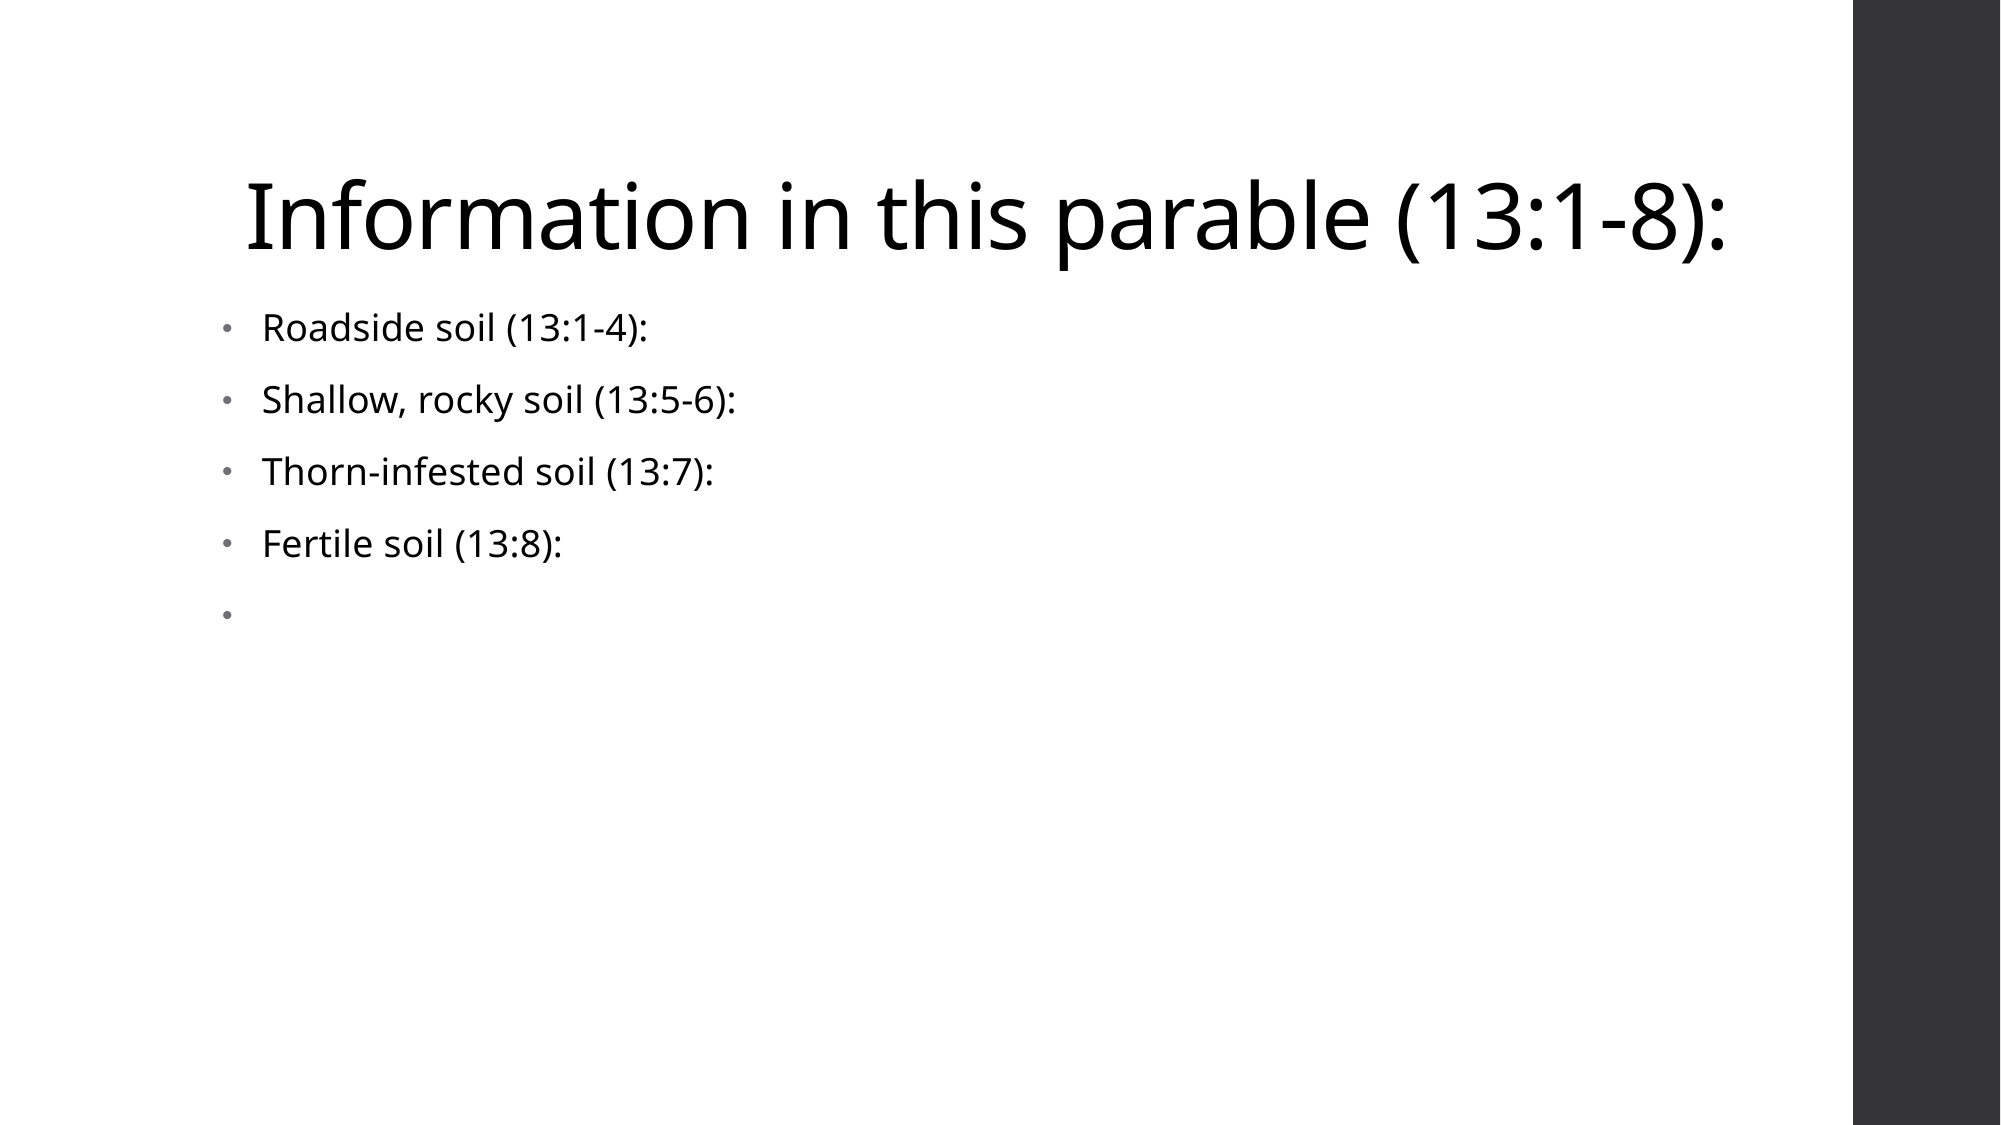

# Information in this parable (13:1-8):
 Roadside soil (13:1-4):
 Shallow, rocky soil (13:5-6):
 Thorn-infested soil (13:7):
 Fertile soil (13:8):